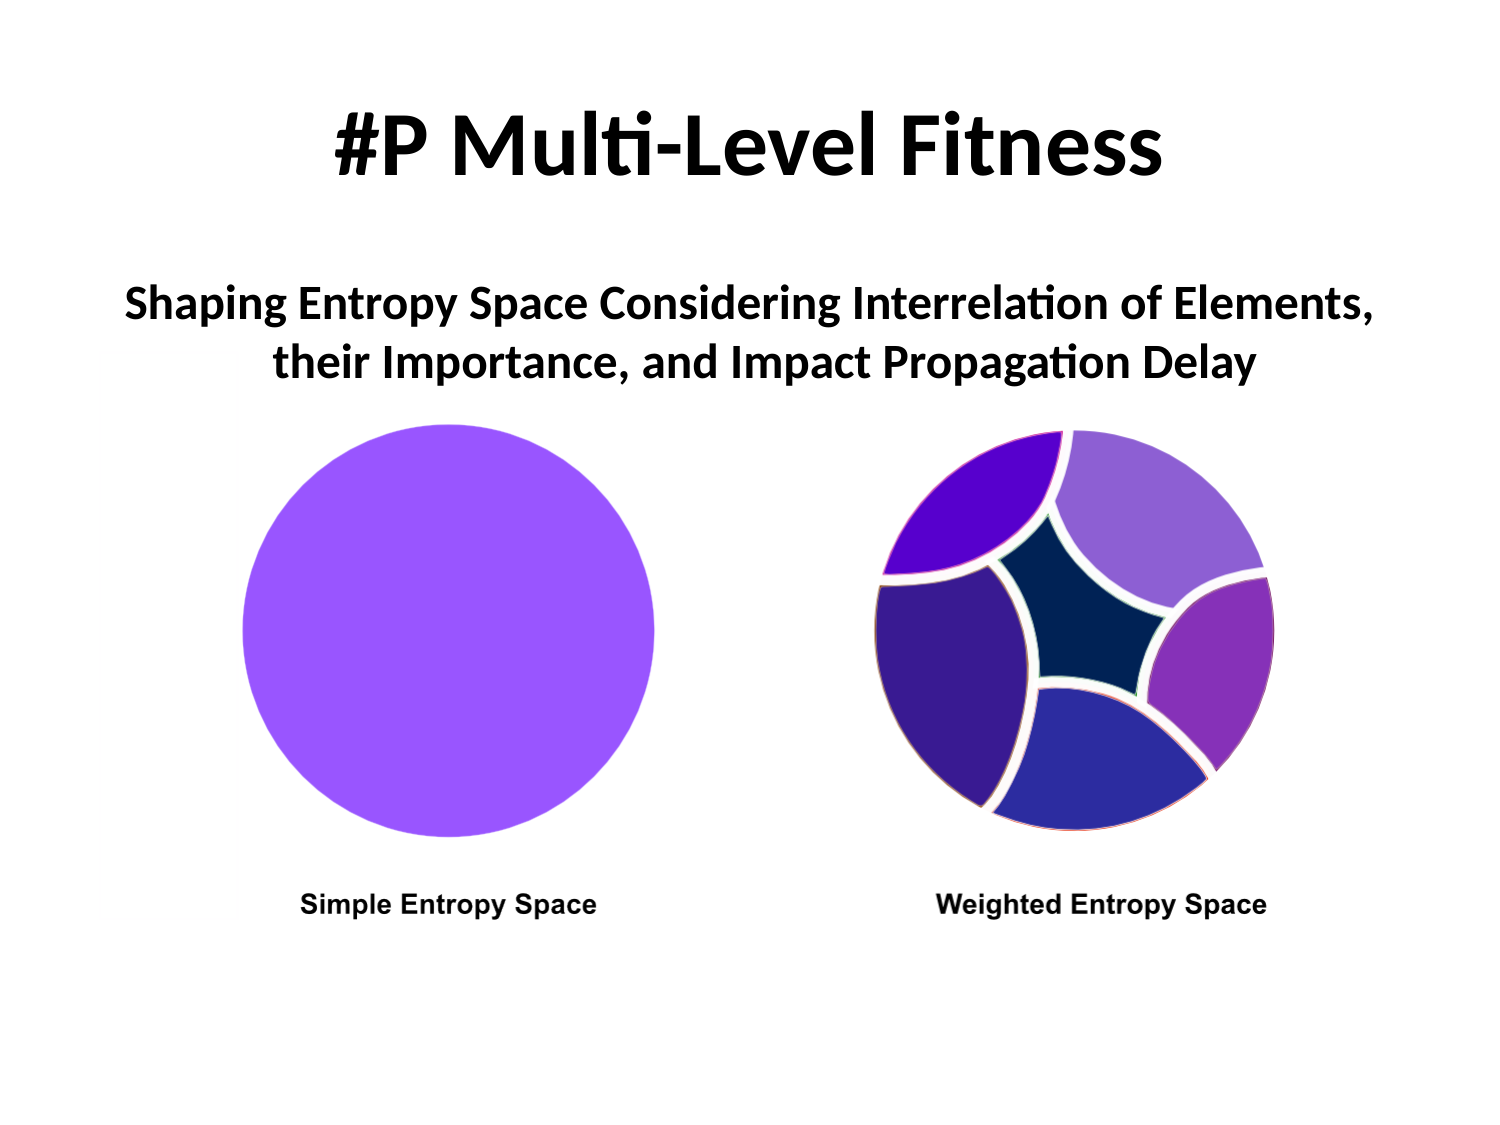

# #P Multi-Level Fitness
Shaping Entropy Space Considering Interrelation of Elements, their Importance, and Impact Propagation Delay